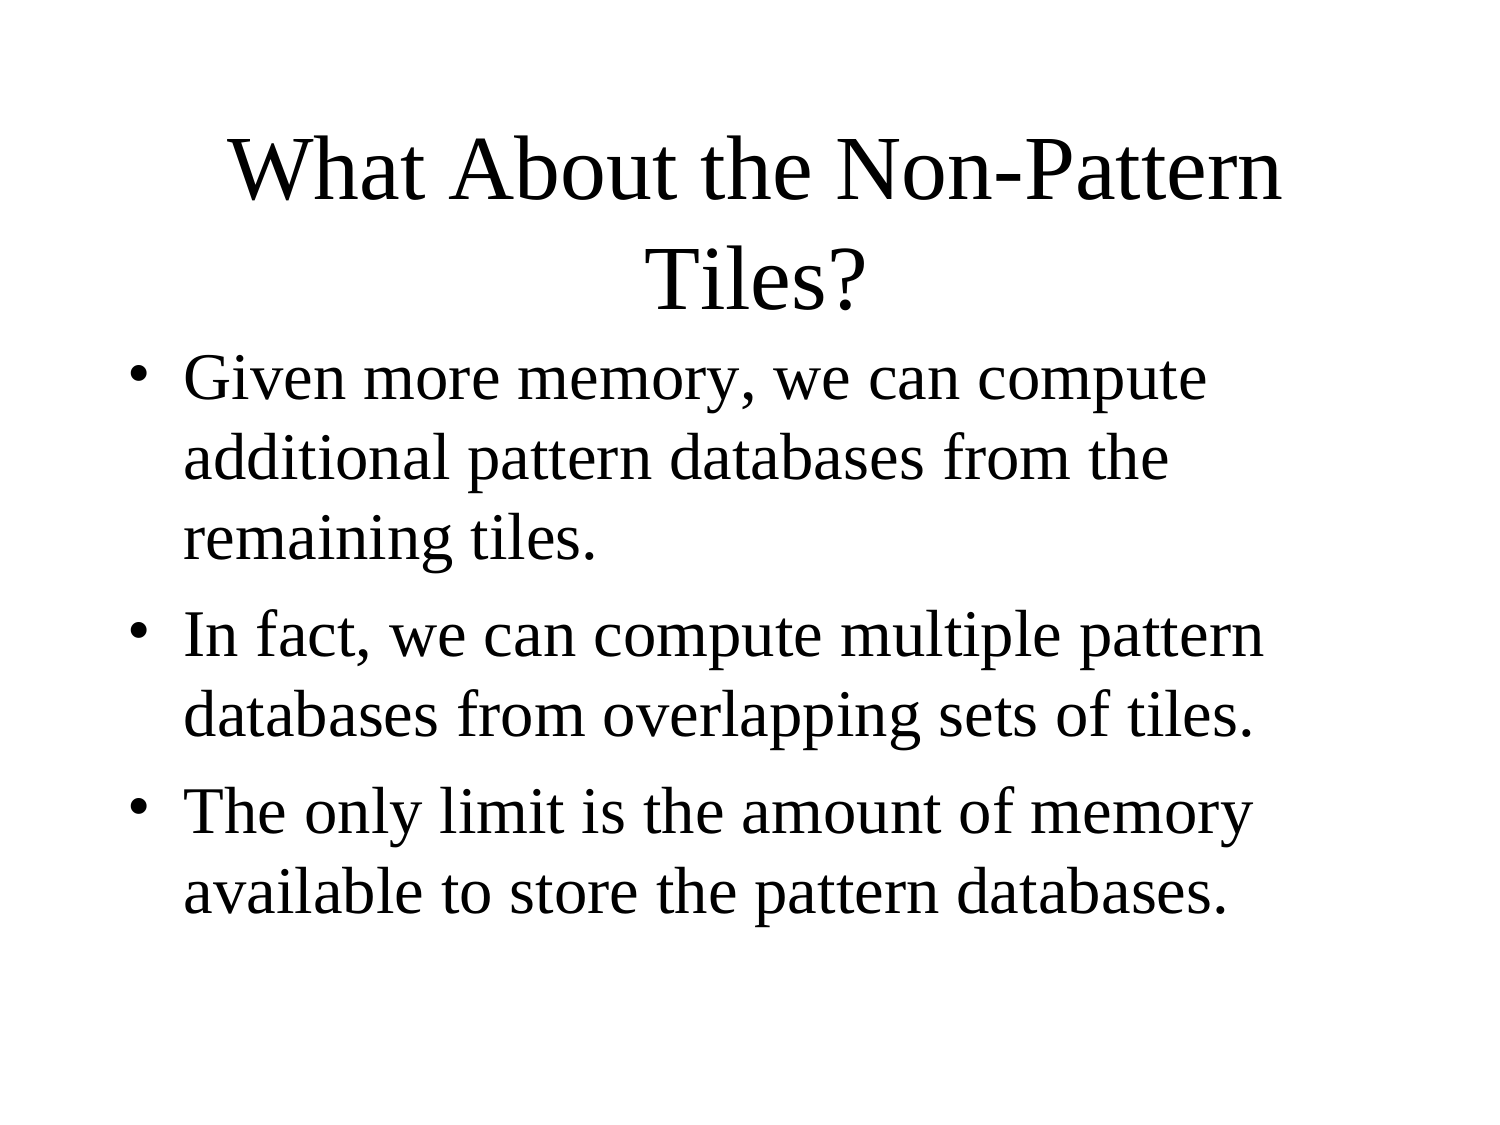

# What About the Non-Pattern Tiles?
Given more memory, we can compute additional pattern databases from the remaining tiles.
In fact, we can compute multiple pattern databases from overlapping sets of tiles.
The only limit is the amount of memory available to store the pattern databases.